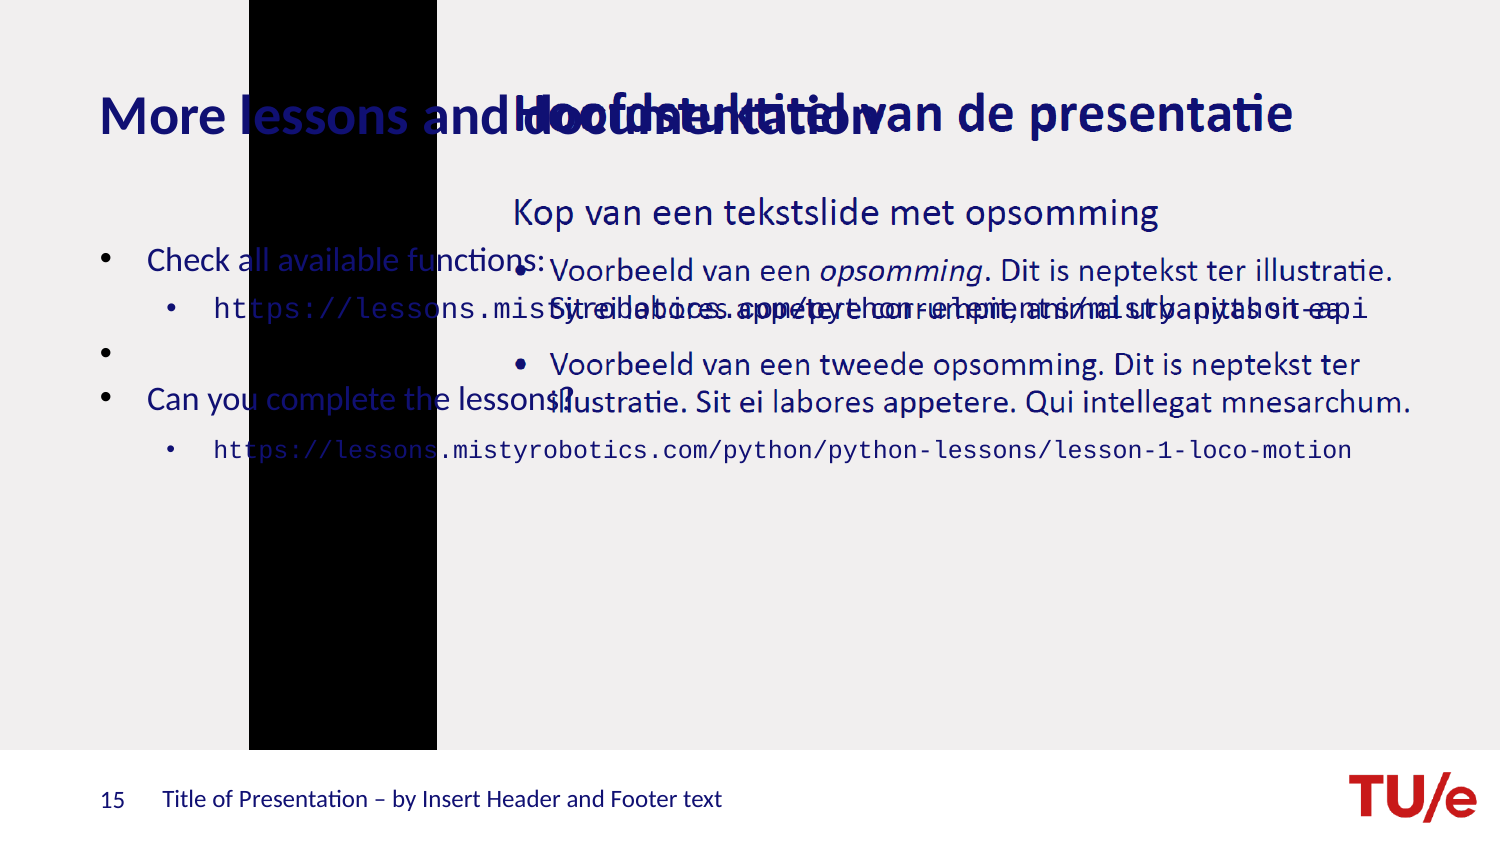

# More lessons and documentation
Check all available functions:
https://lessons.mistyrobotics.com/python-elements/misty-python-api
Can you complete the lessons?
https://lessons.mistyrobotics.com/python/python-lessons/lesson-1-loco-motion
Title of Presentation – by Insert Header and Footer text